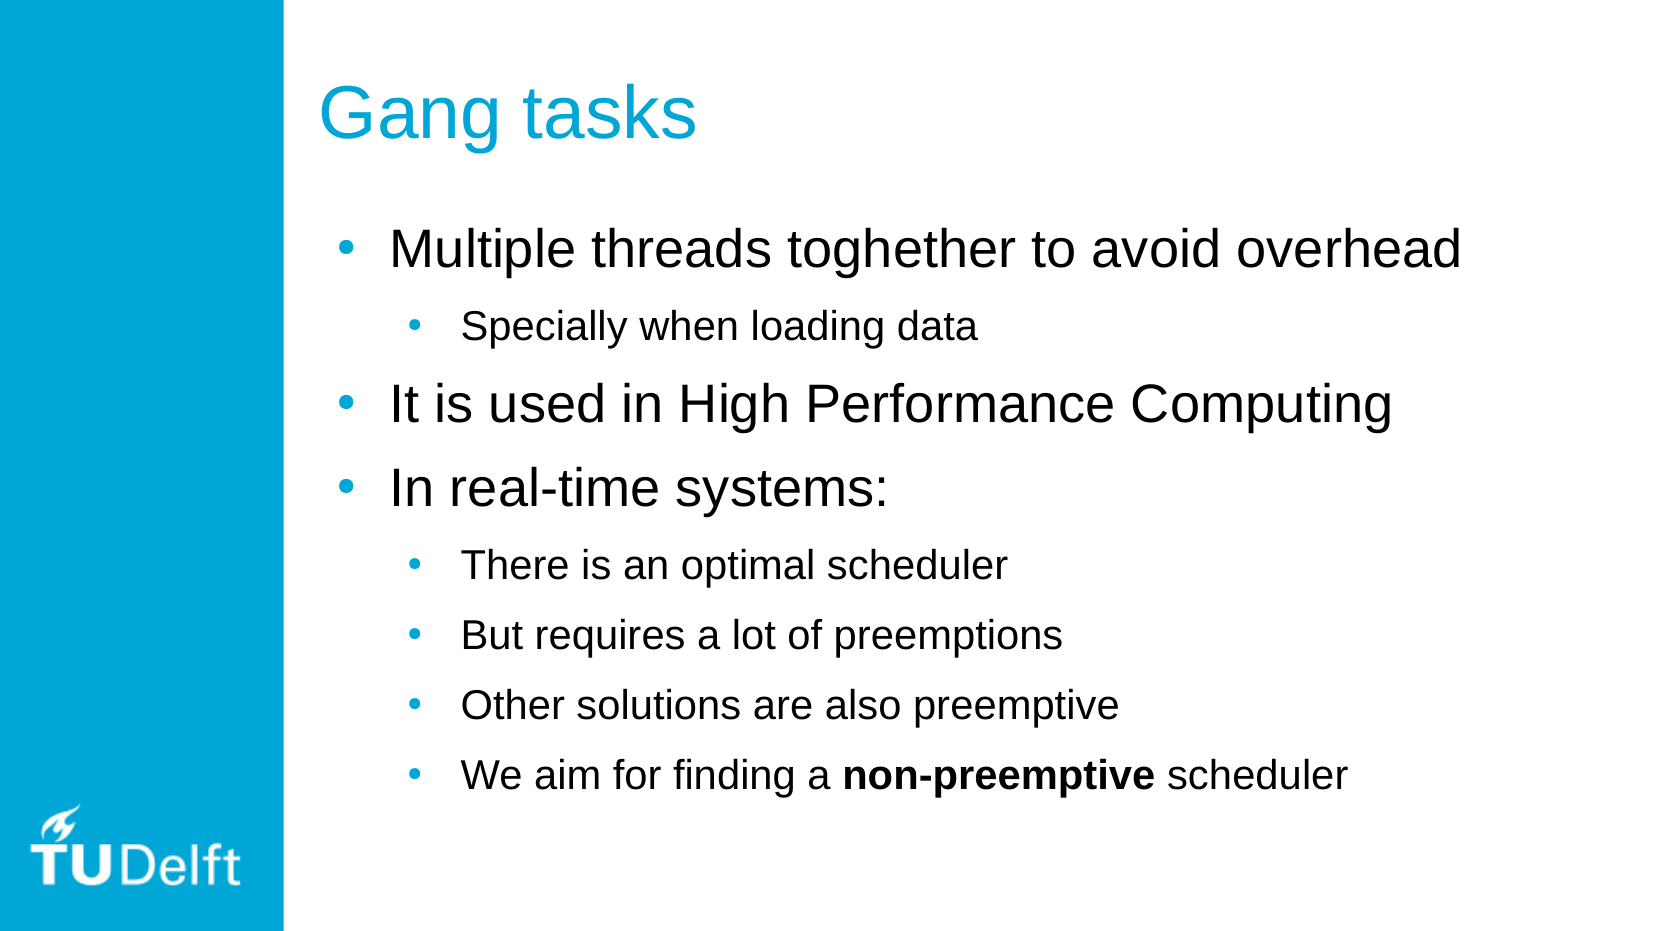

# Gang tasks
Multiple threads toghether to avoid overhead
Specially when loading data
It is used in High Performance Computing
In real-time systems:
There is an optimal scheduler
But requires a lot of preemptions
Other solutions are also preemptive
We aim for finding a non-preemptive scheduler